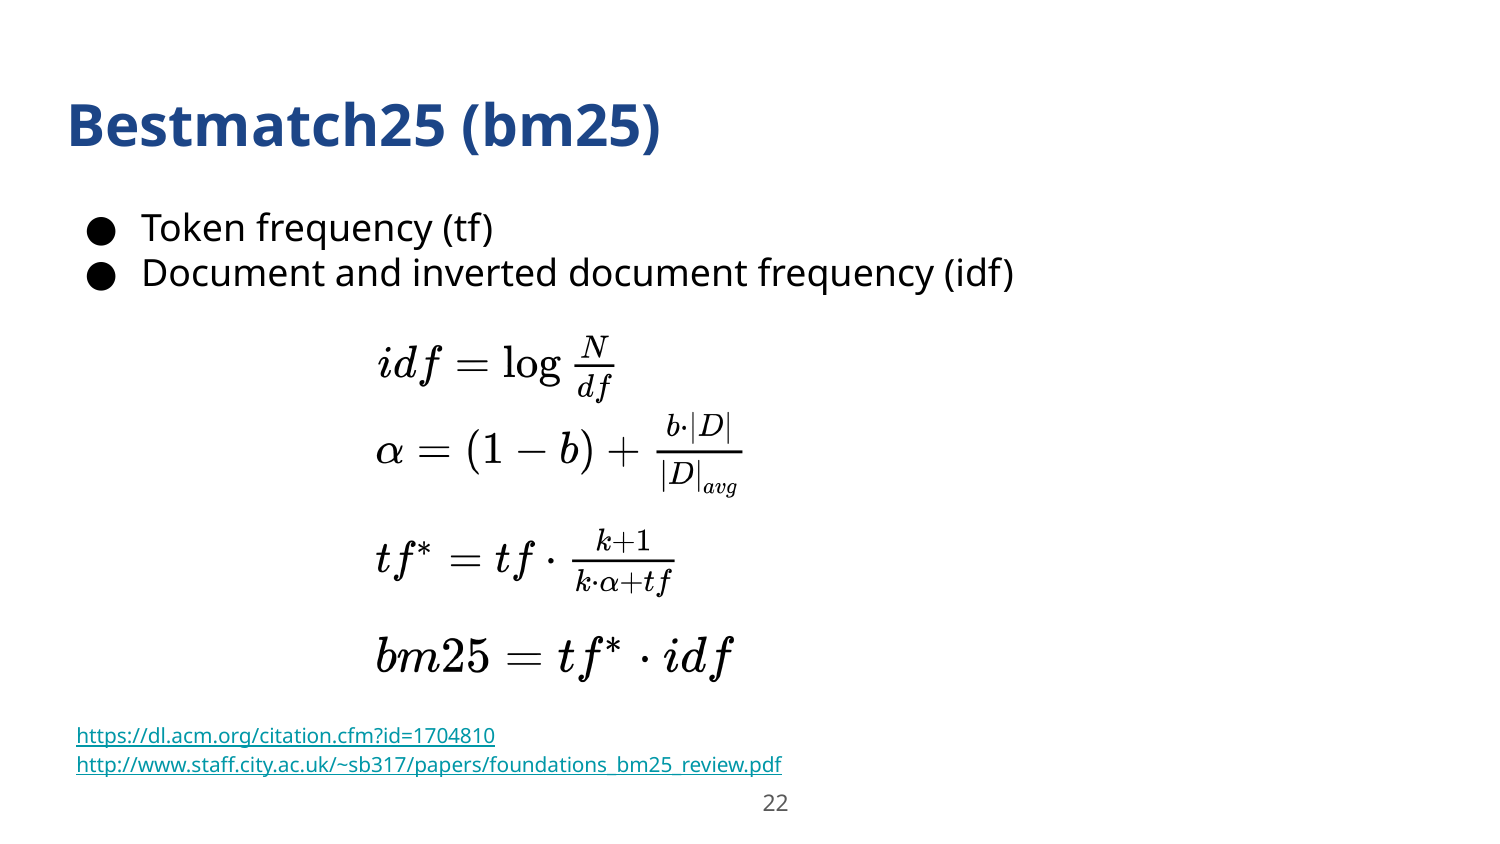

# Bestmatch25 (bm25)
Token frequency (tf)
Document and inverted document frequency (idf)
https://dl.acm.org/citation.cfm?id=1704810
http://www.staff.city.ac.uk/~sb317/papers/foundations_bm25_review.pdf